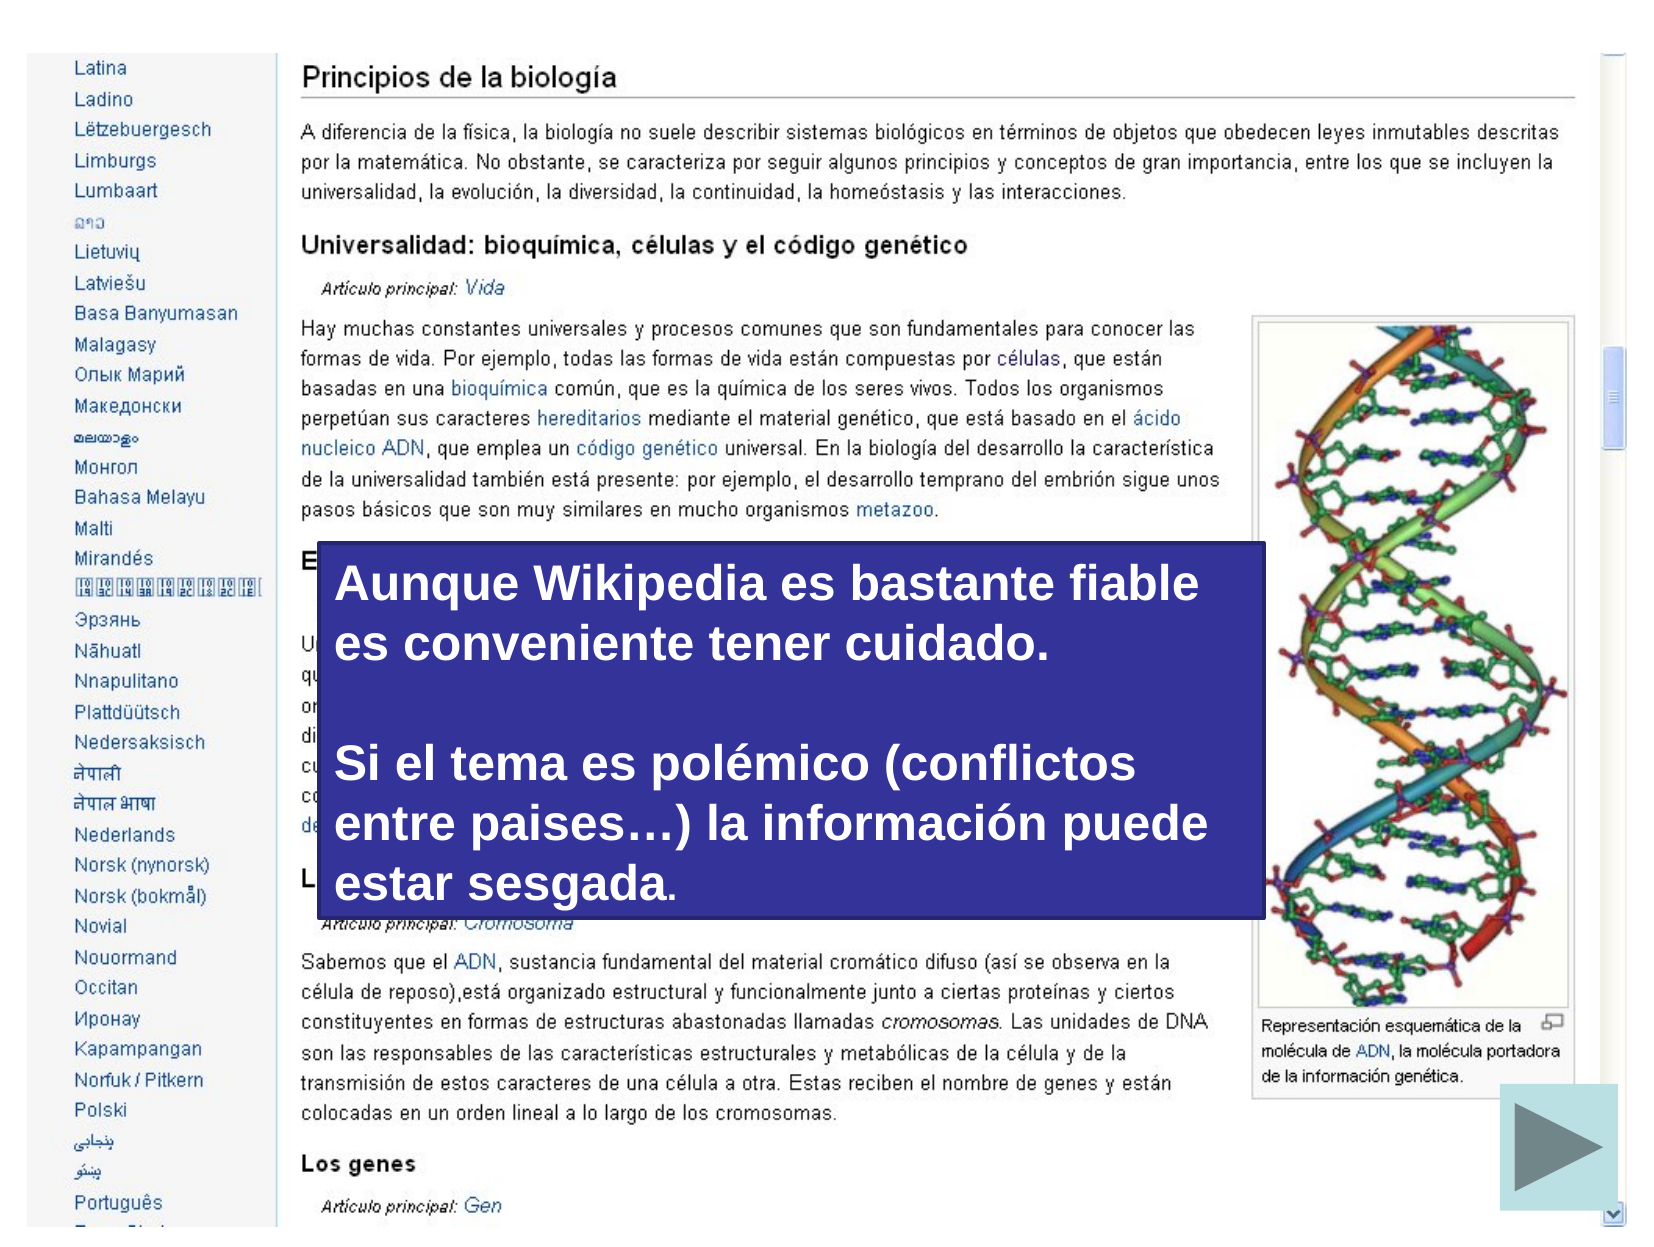

Aunque Wikipedia es bastante fiable es conveniente tener cuidado.
Si el tema es polémico (conflictos entre paises…) la información puede estar sesgada.